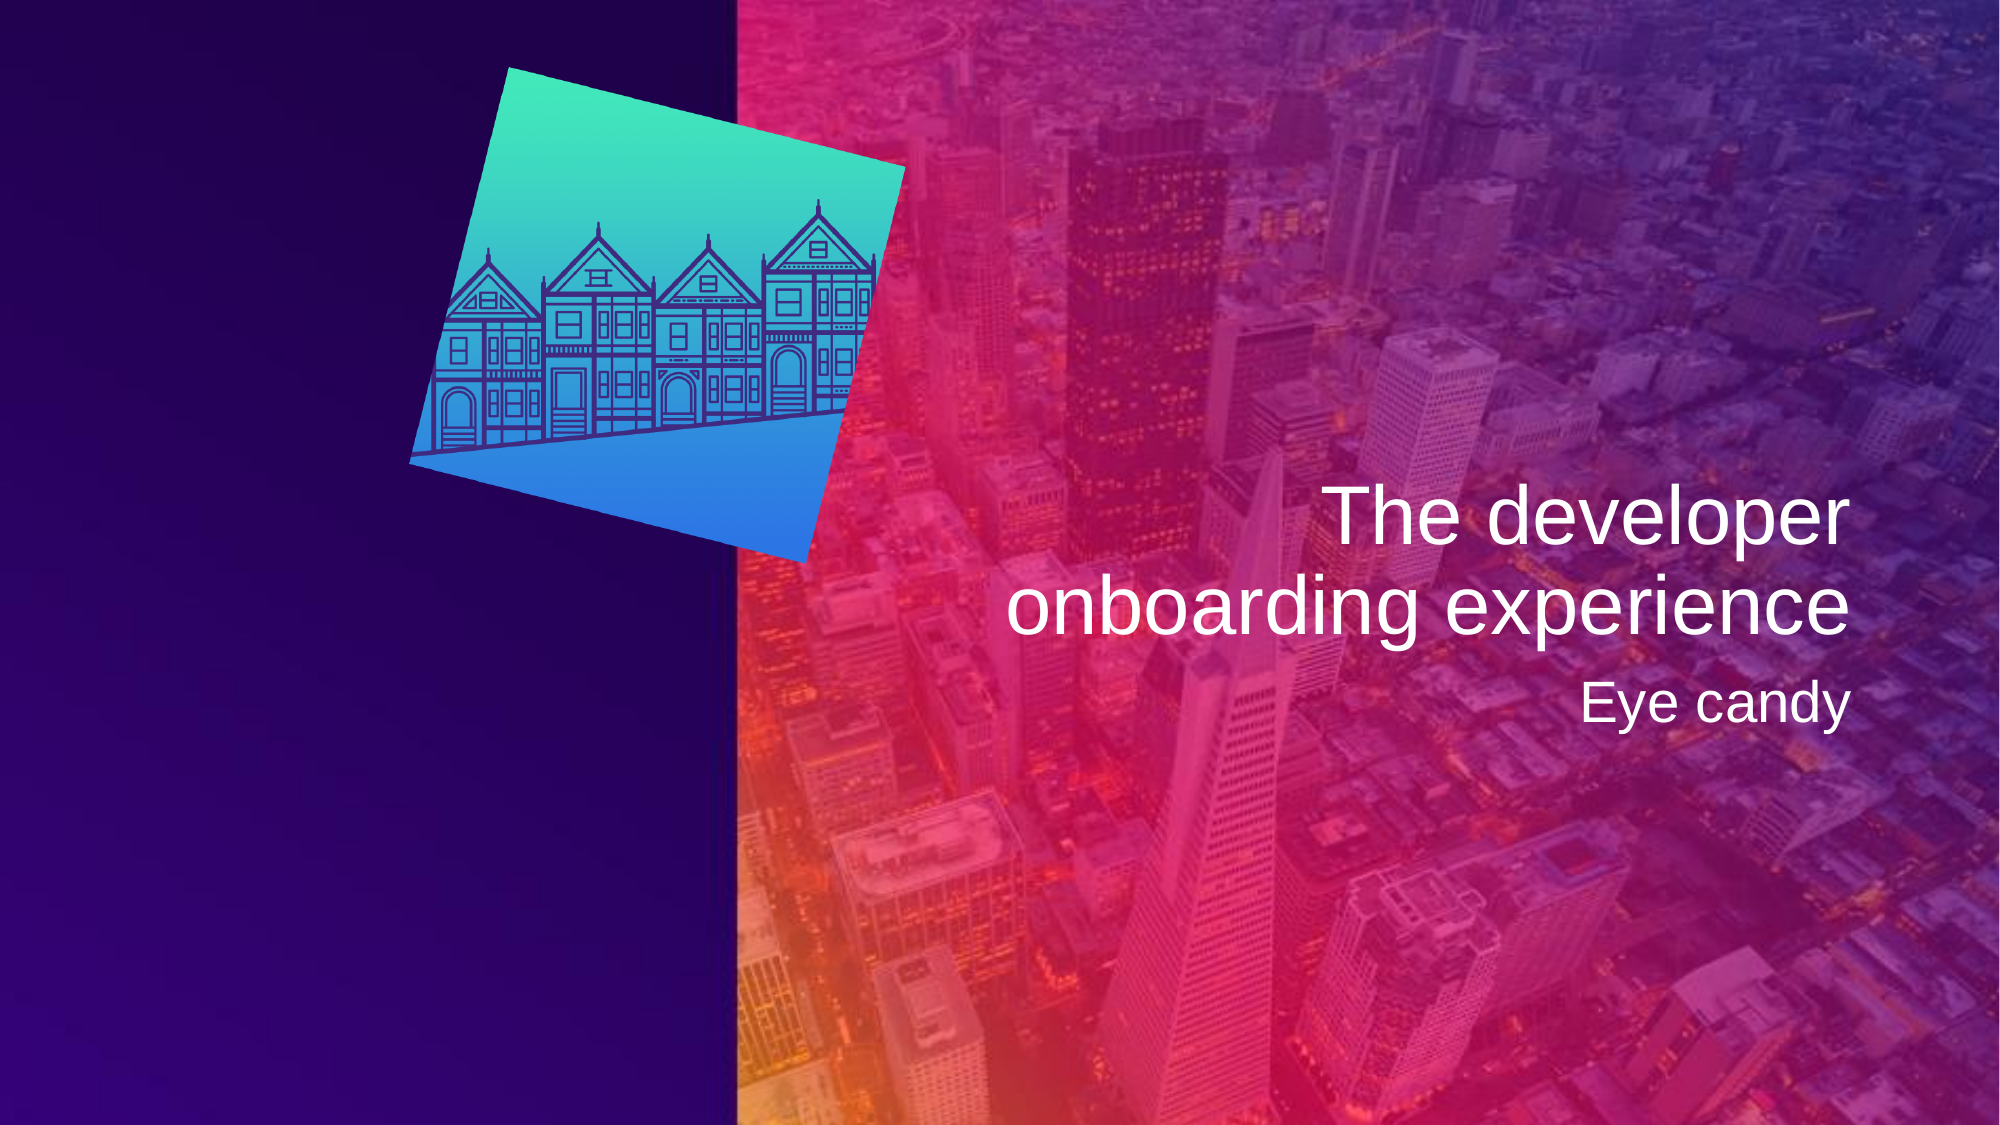

# The developer onboarding experience
Eye candy